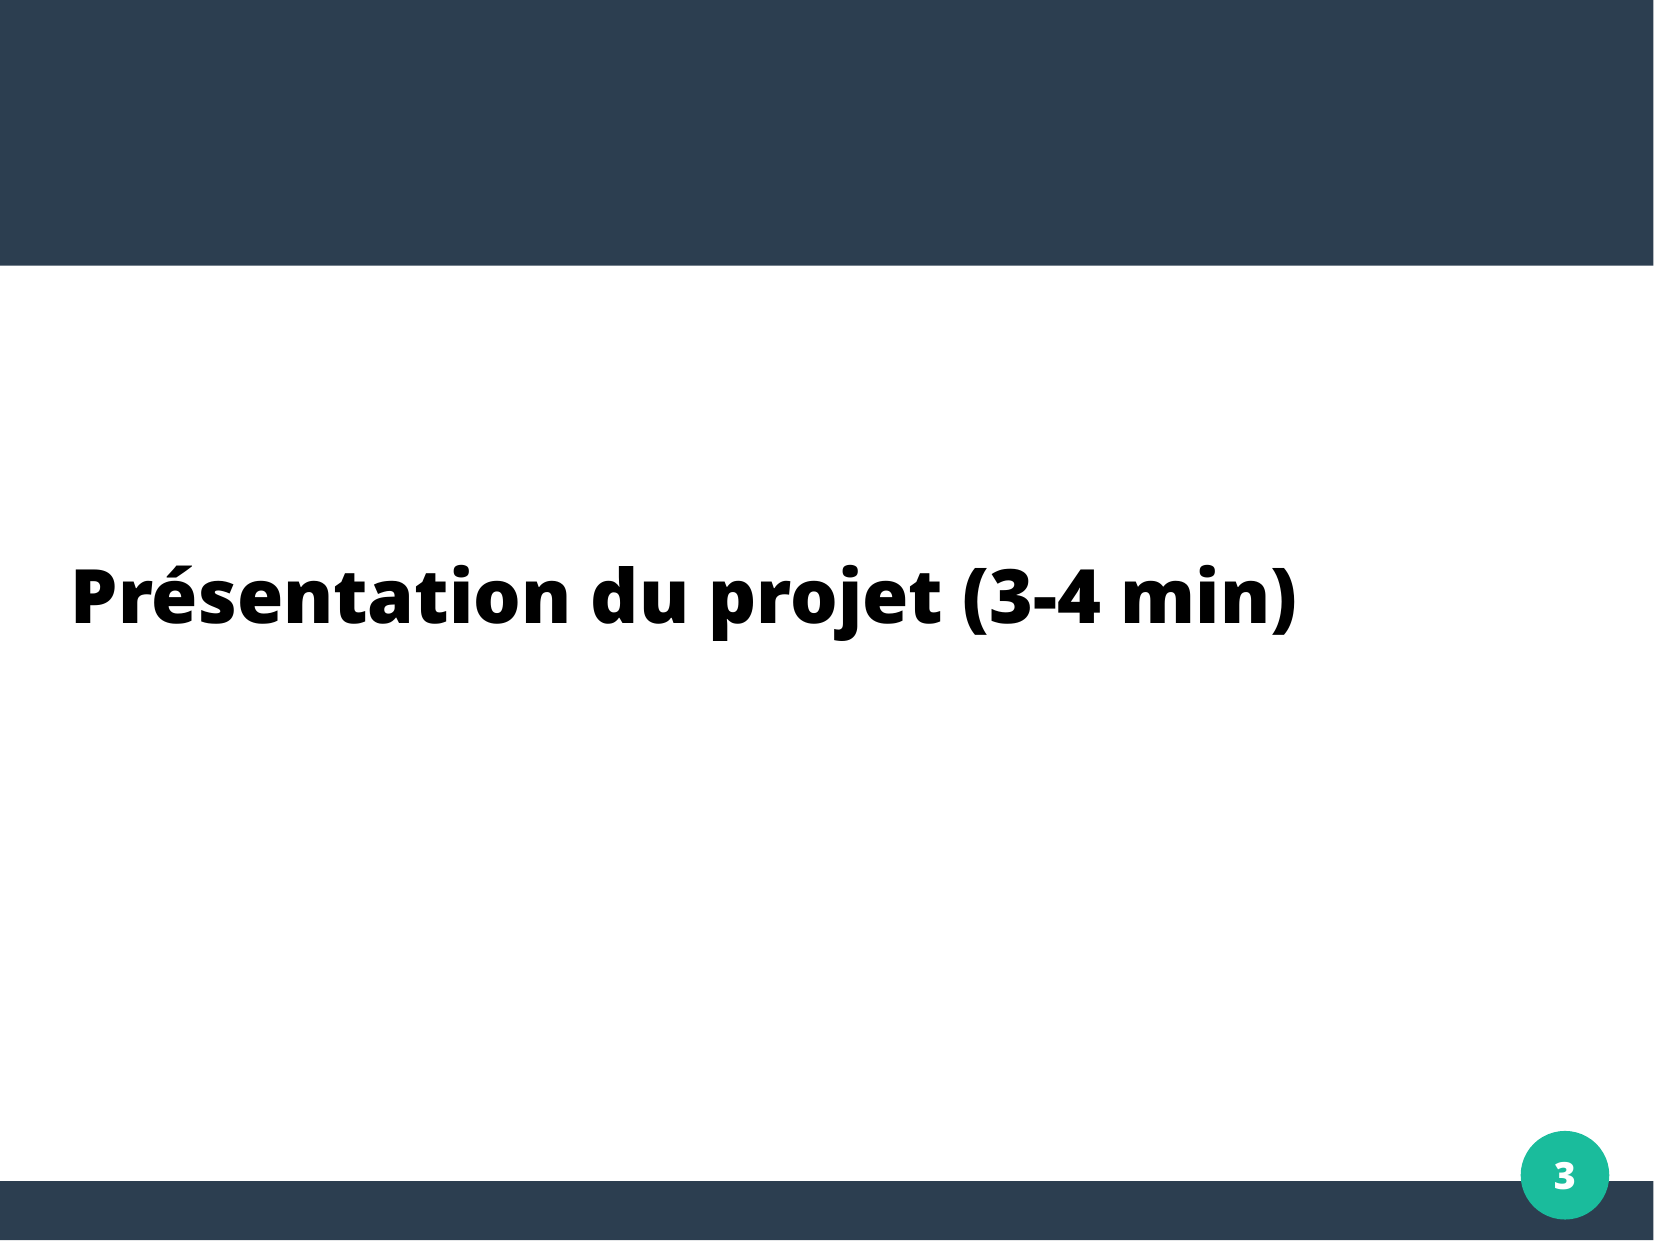

# Présentation du projet (3-4 min)
3